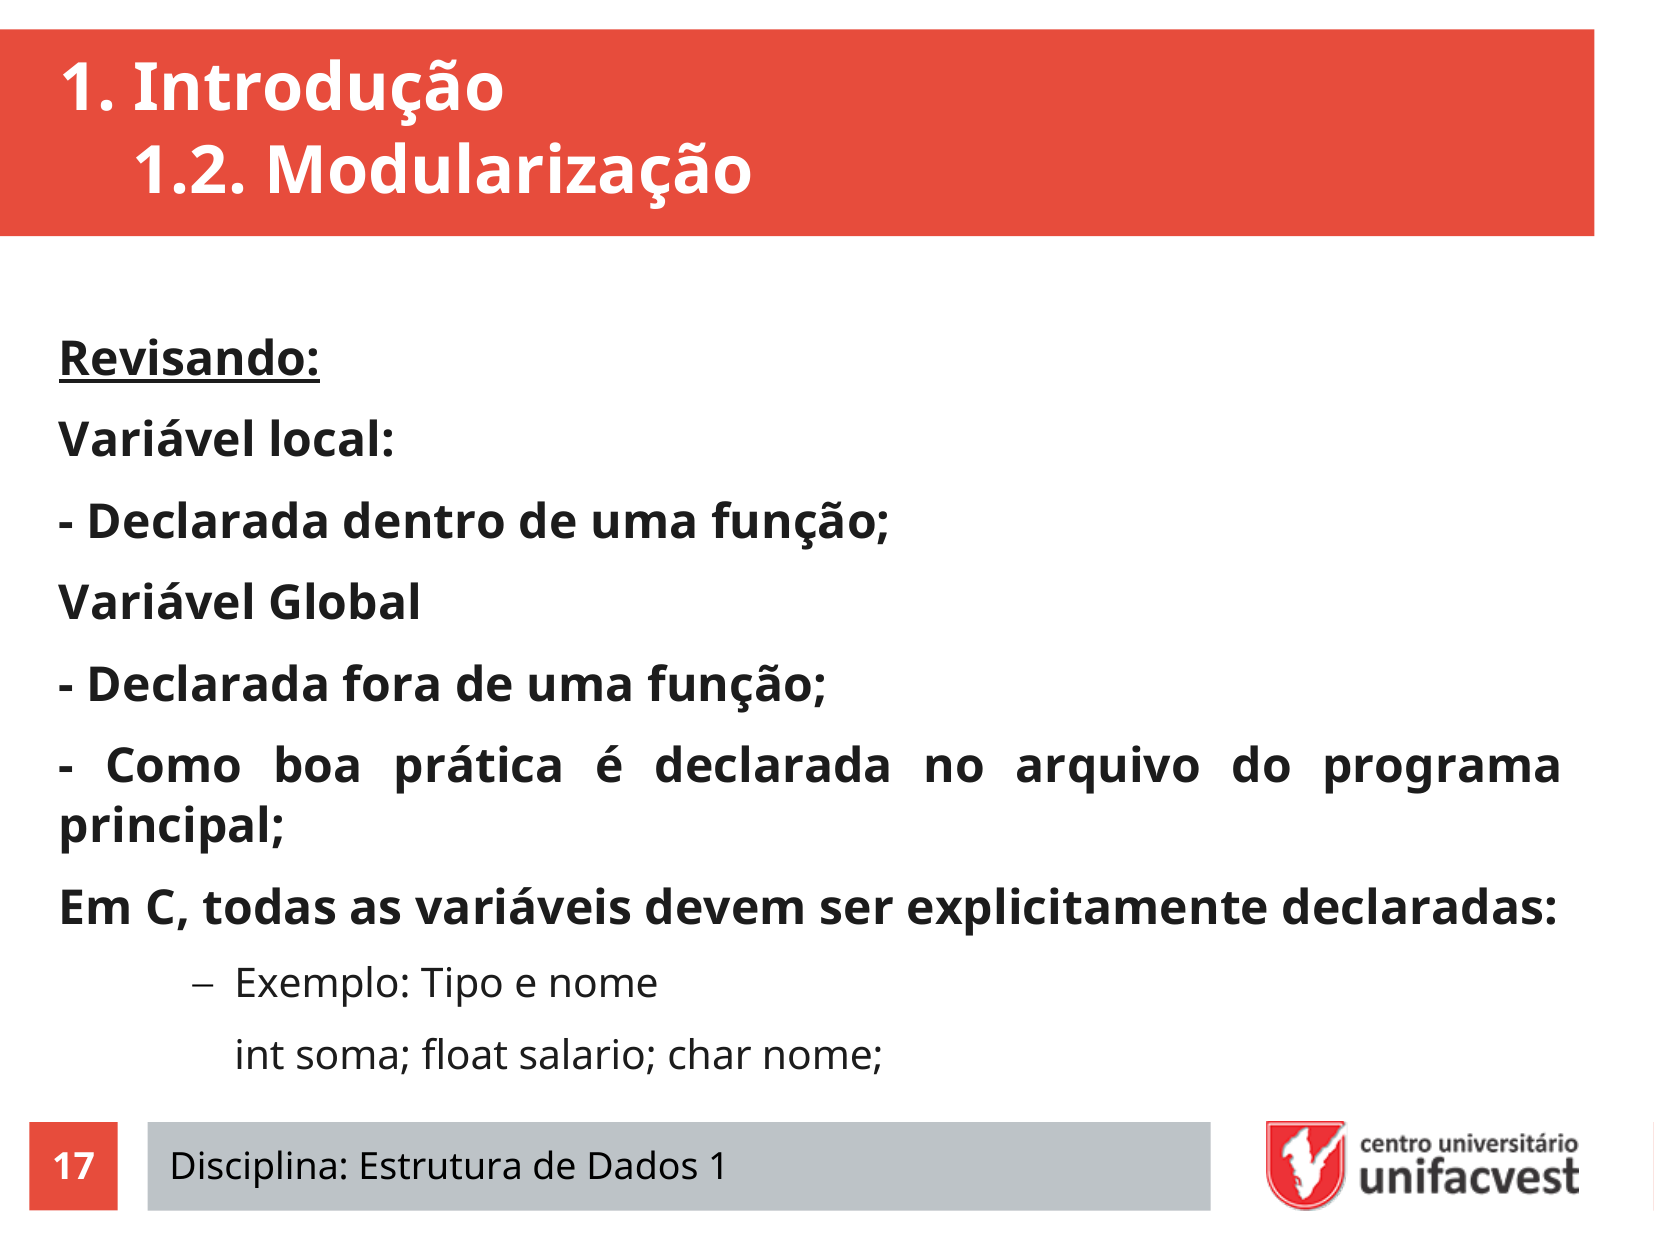

# 1. Introdução 1.2. Modularização
Revisando:
Variável local:
- Declarada dentro de uma função;
Variável Global
- Declarada fora de uma função;
- Como boa prática é declarada no arquivo do programa principal;
Em C, todas as variáveis devem ser explicitamente declaradas:
Exemplo: Tipo e nome
int soma; float salario; char nome;
17
Disciplina: Estrutura de Dados 1